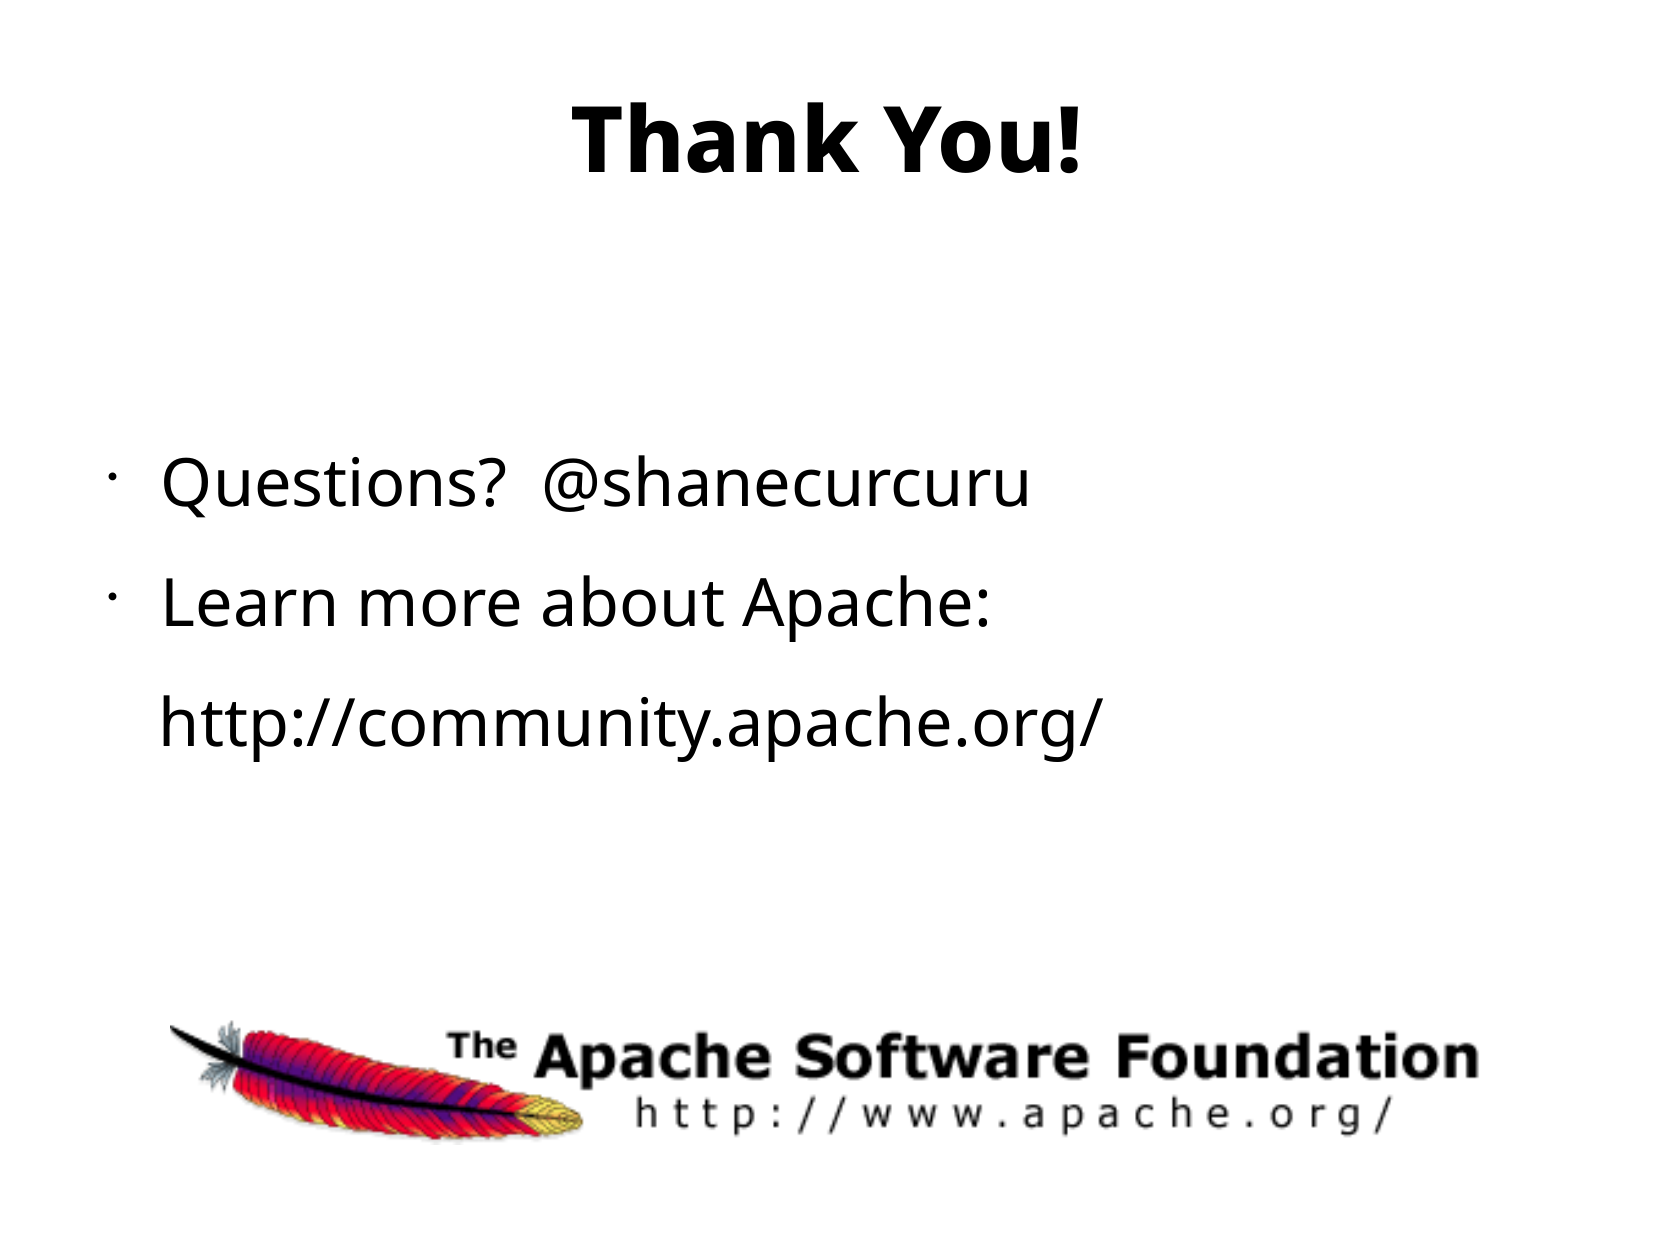

# Thank You!
Questions? @shanecurcuru
Learn more about Apache:
 http://community.apache.org/